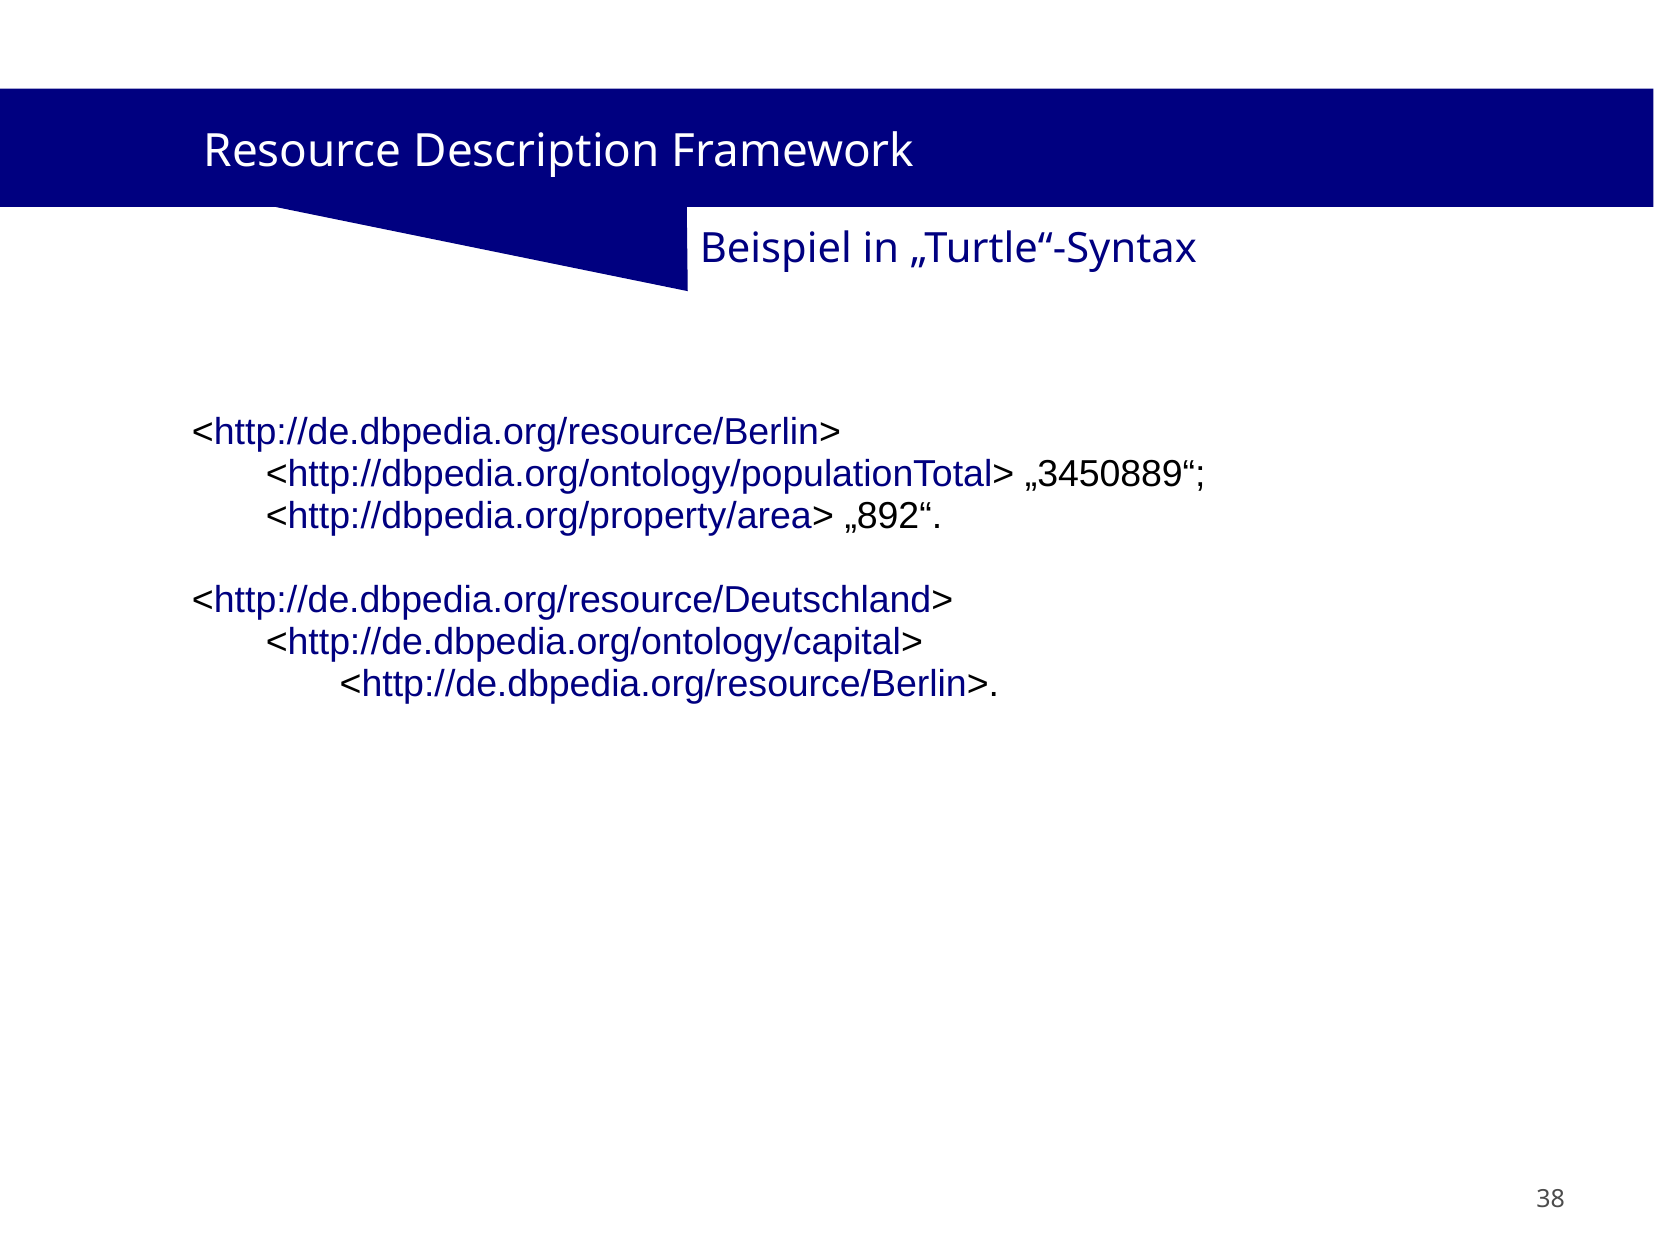

Resource Description Framework
Beispiel in „Turtle“-Syntax
<http://de.dbpedia.org/resource/Berlin>
	<http://dbpedia.org/ontology/populationTotal> „3450889“;
	<http://dbpedia.org/property/area> „892“.
<http://de.dbpedia.org/resource/Deutschland>
	<http://de.dbpedia.org/ontology/capital>
		<http://de.dbpedia.org/resource/Berlin>.